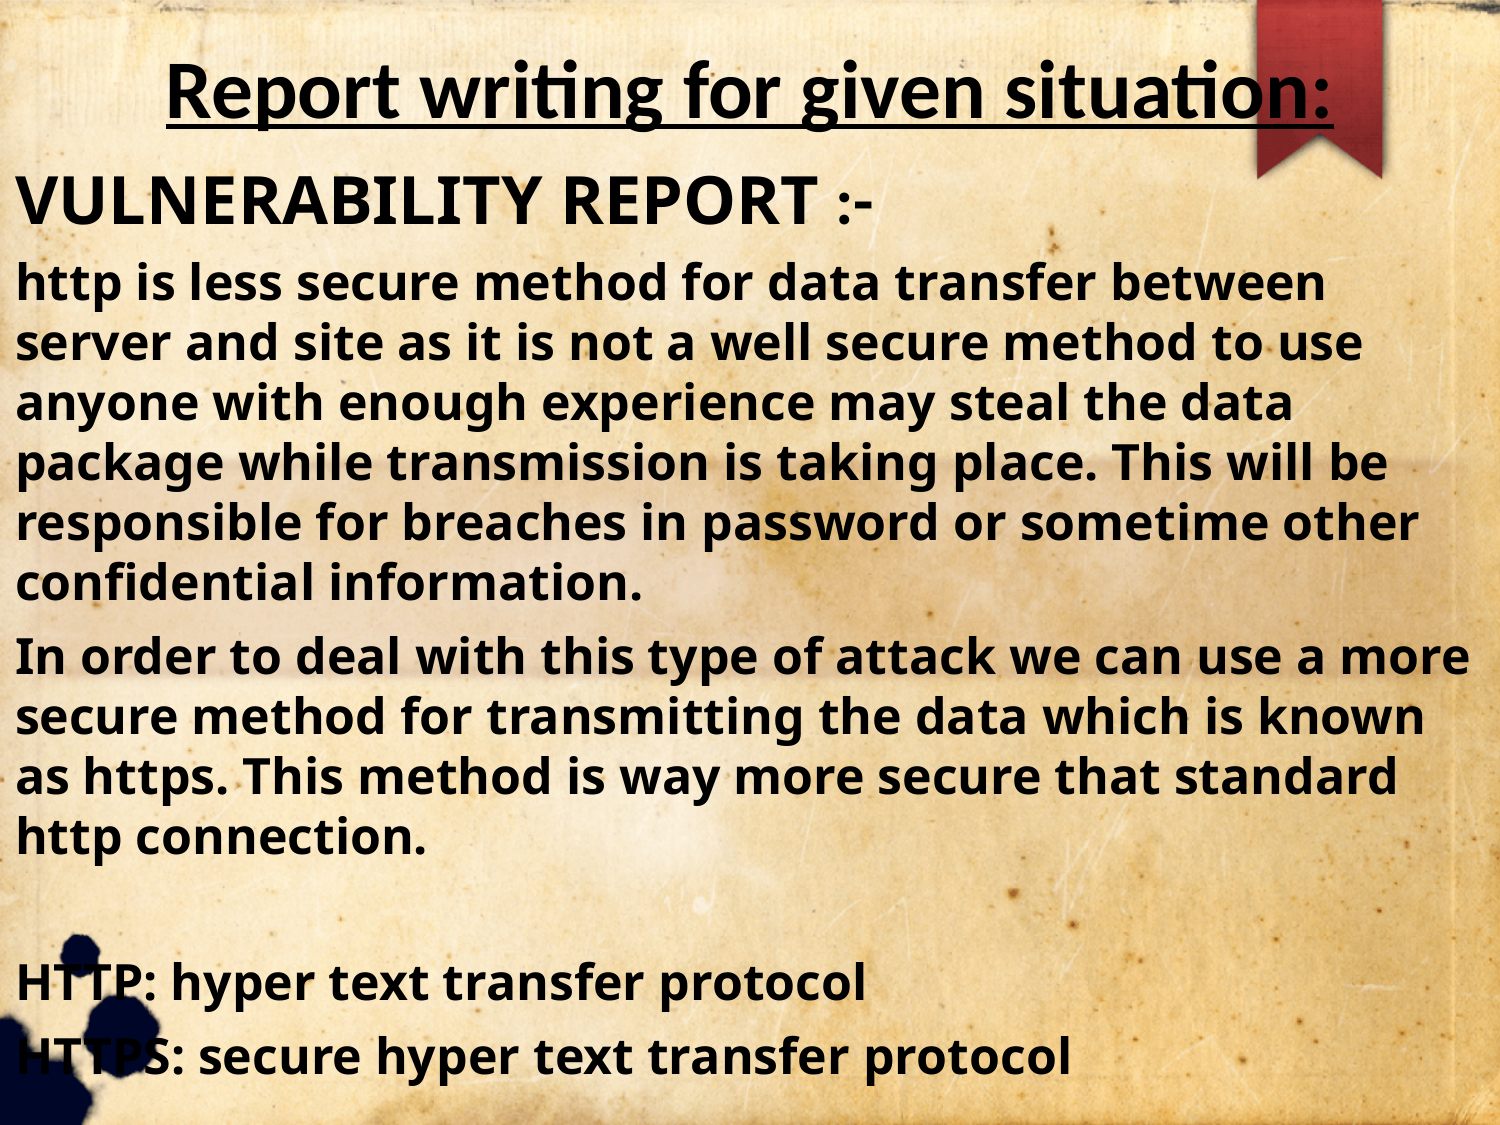

# Report writing for given situation:
VULNERABILITY REPORT :-
http is less secure method for data transfer between server and site as it is not a well secure method to use anyone with enough experience may steal the data package while transmission is taking place. This will be responsible for breaches in password or sometime other confidential information.
In order to deal with this type of attack we can use a more secure method for transmitting the data which is known as https. This method is way more secure that standard http connection.
HTTP: hyper text transfer protocol
HTTPS: secure hyper text transfer protocol